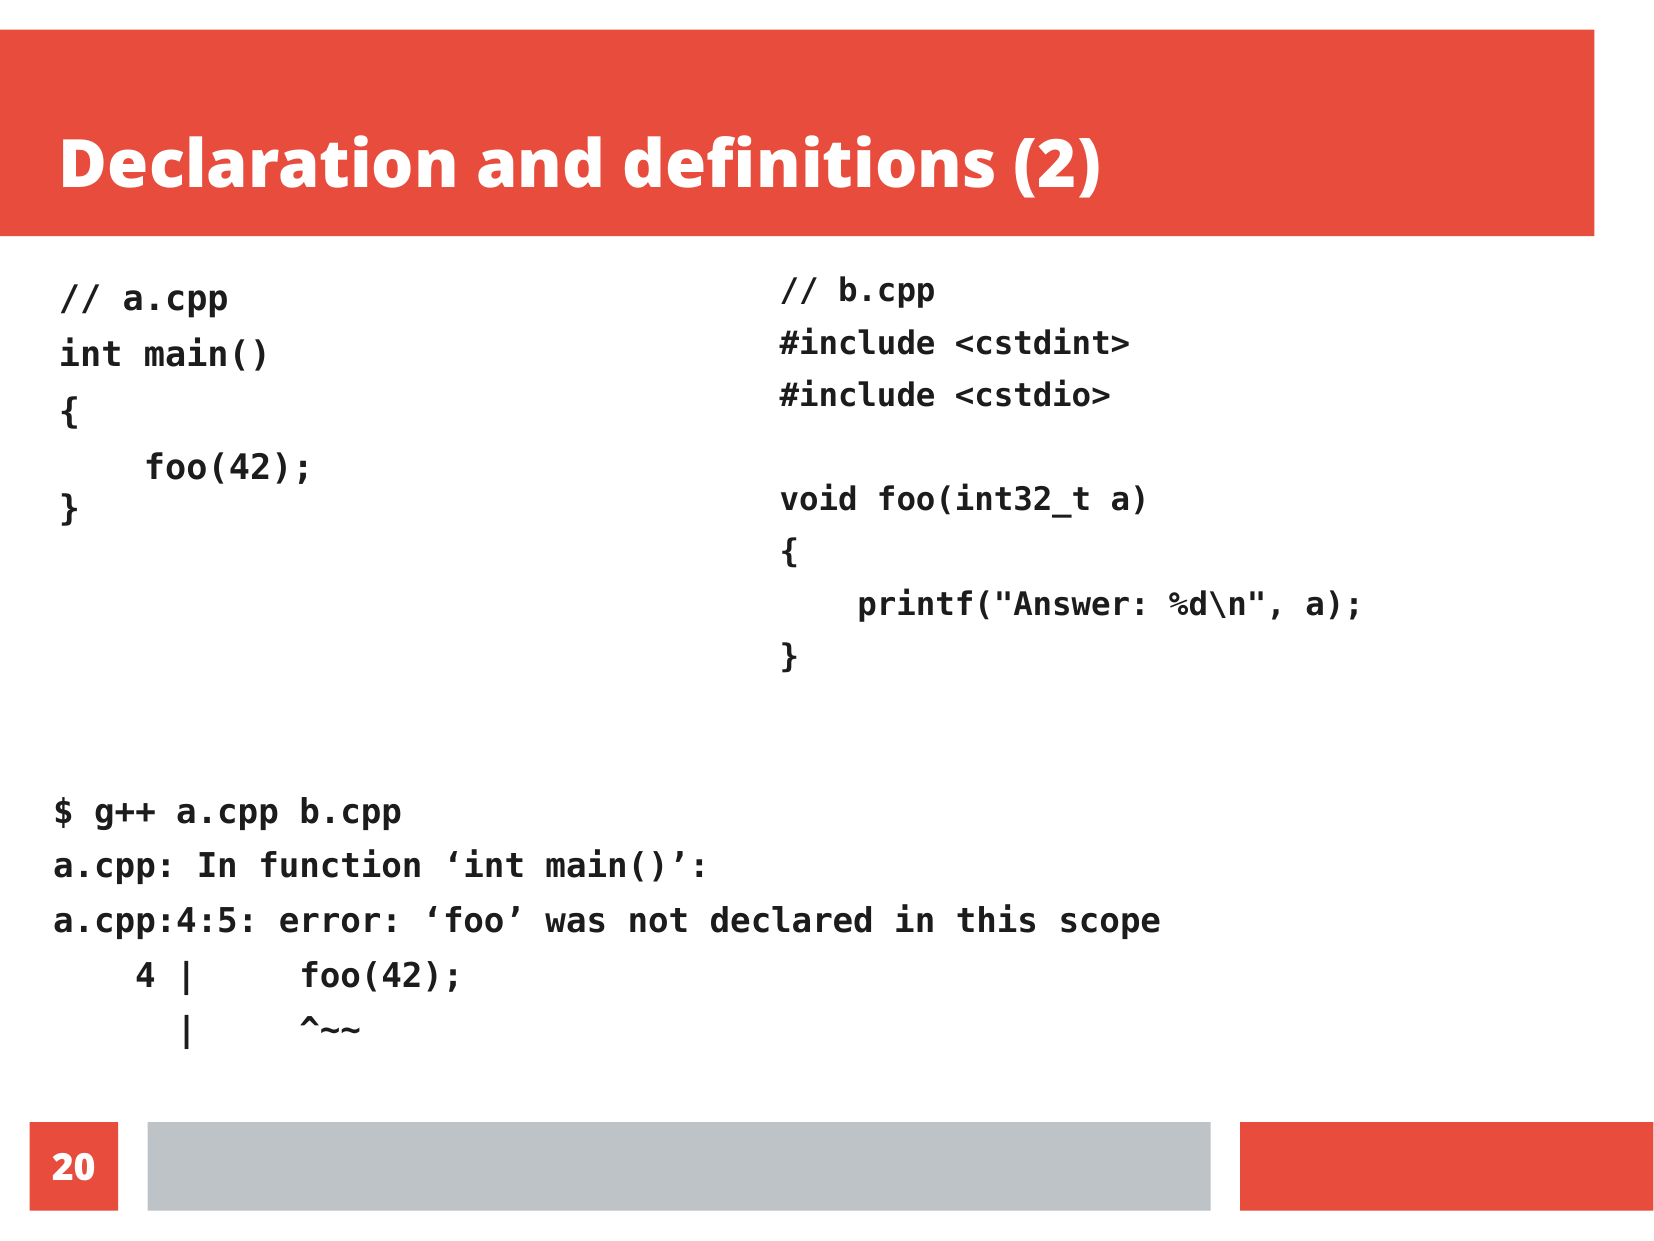

# Declaration and definitions (2)
// b.cpp
#include <cstdint>
#include <cstdio>
void foo(int32_t a)
{
 printf("Answer: %d\n", a);
}
// a.cpp
int main()
{
 foo(42);
}
$ g++ a.cpp b.cpp
a.cpp: In function ‘int main()’:
a.cpp:4:5: error: ‘foo’ was not declared in this scope
 4 | foo(42);
 | ^~~
20